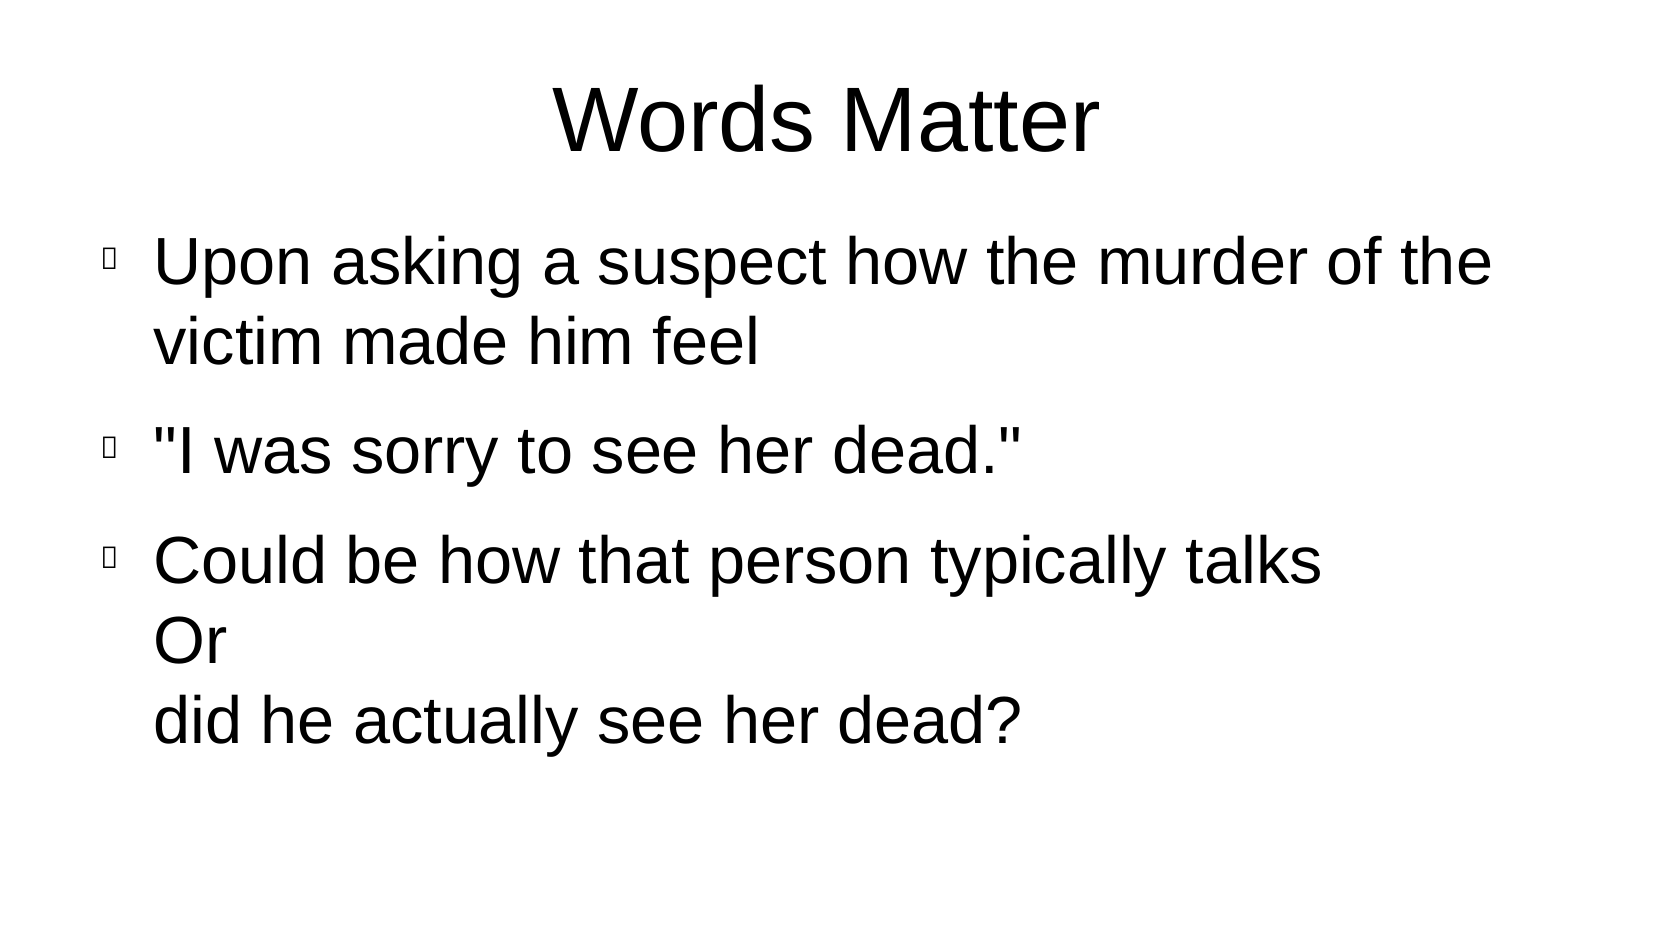

# Words Matter
Upon asking a suspect how the murder of the victim made him feel
"I was sorry to see her dead."
Could be how that person typically talks
Or
did he actually see her dead?